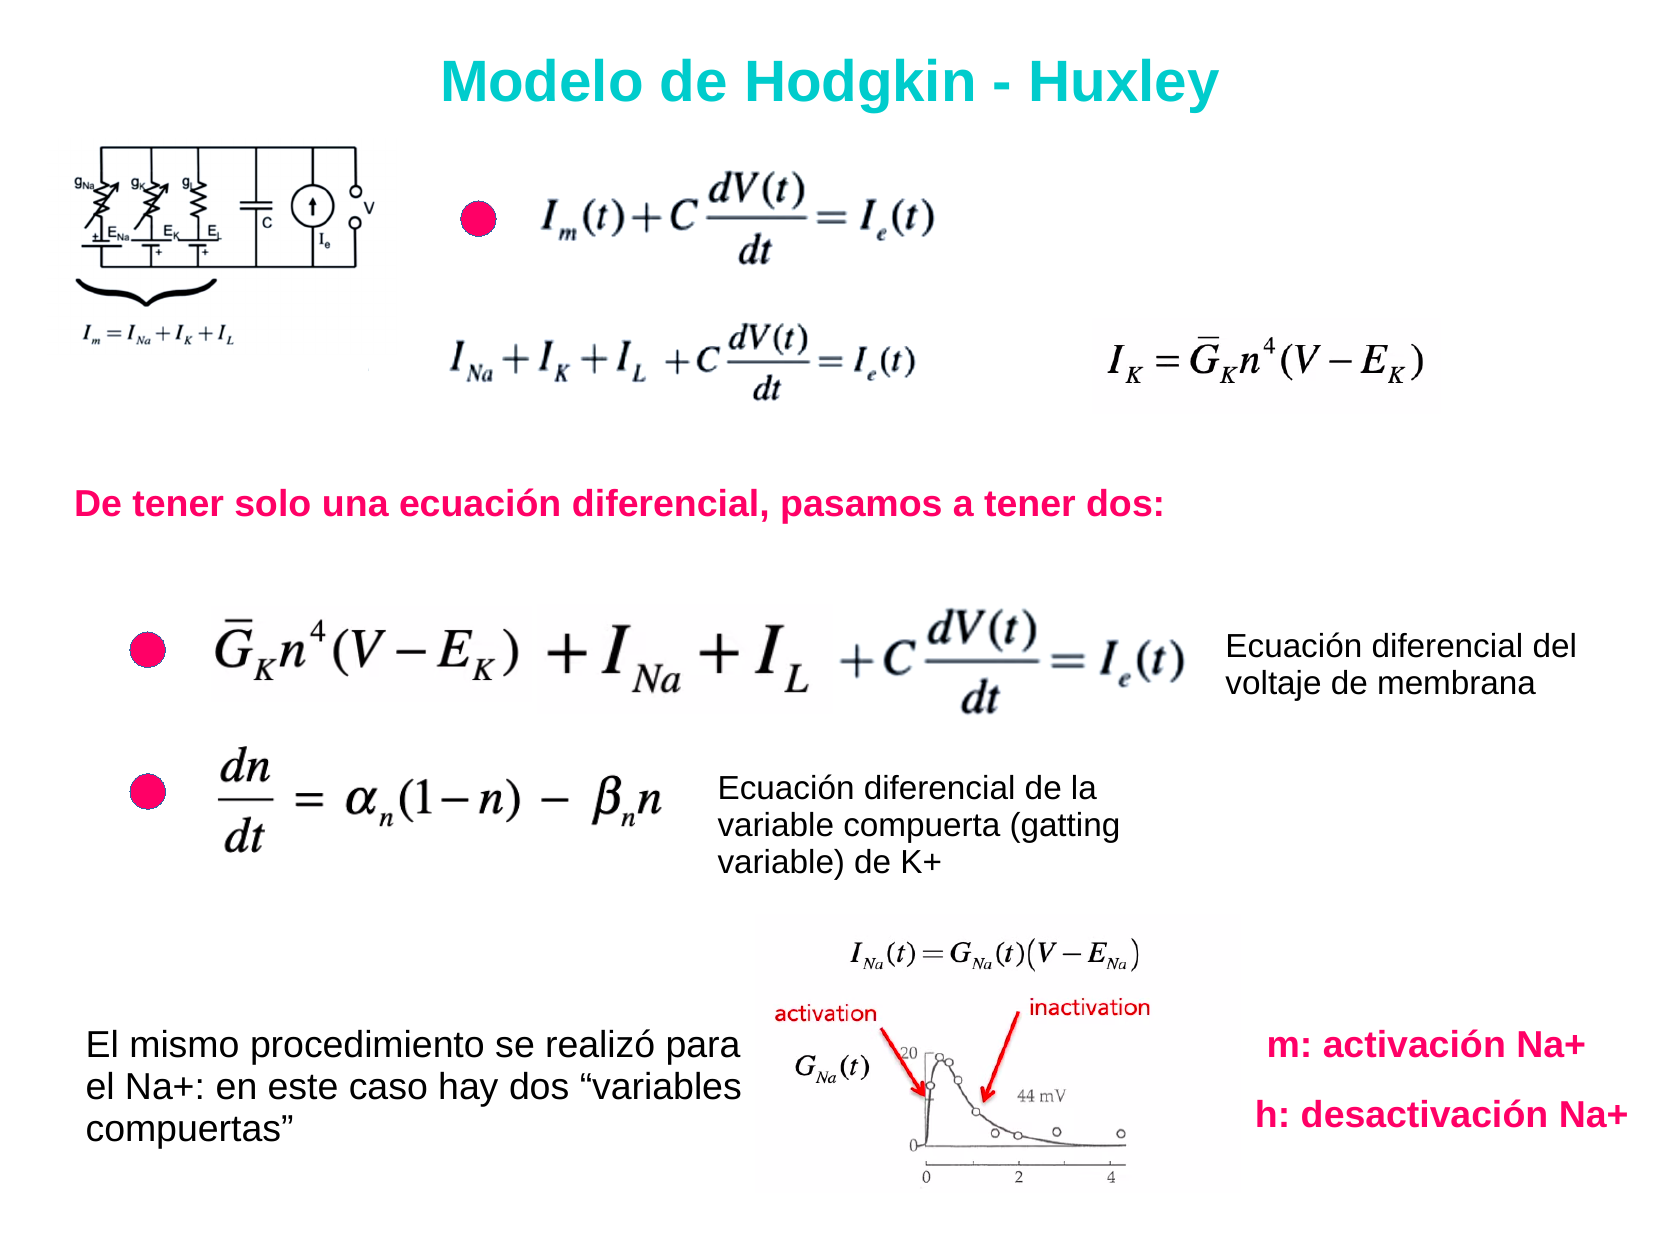

Modelo de Hodgkin - Huxley
De tener solo una ecuación diferencial, pasamos a tener dos:
Ecuación diferencial del voltaje de membrana
Ecuación diferencial de la variable compuerta (gatting variable) de K+
El mismo procedimiento se realizó para el Na+: en este caso hay dos “variables compuertas”
m: activación Na+
h: desactivación Na+